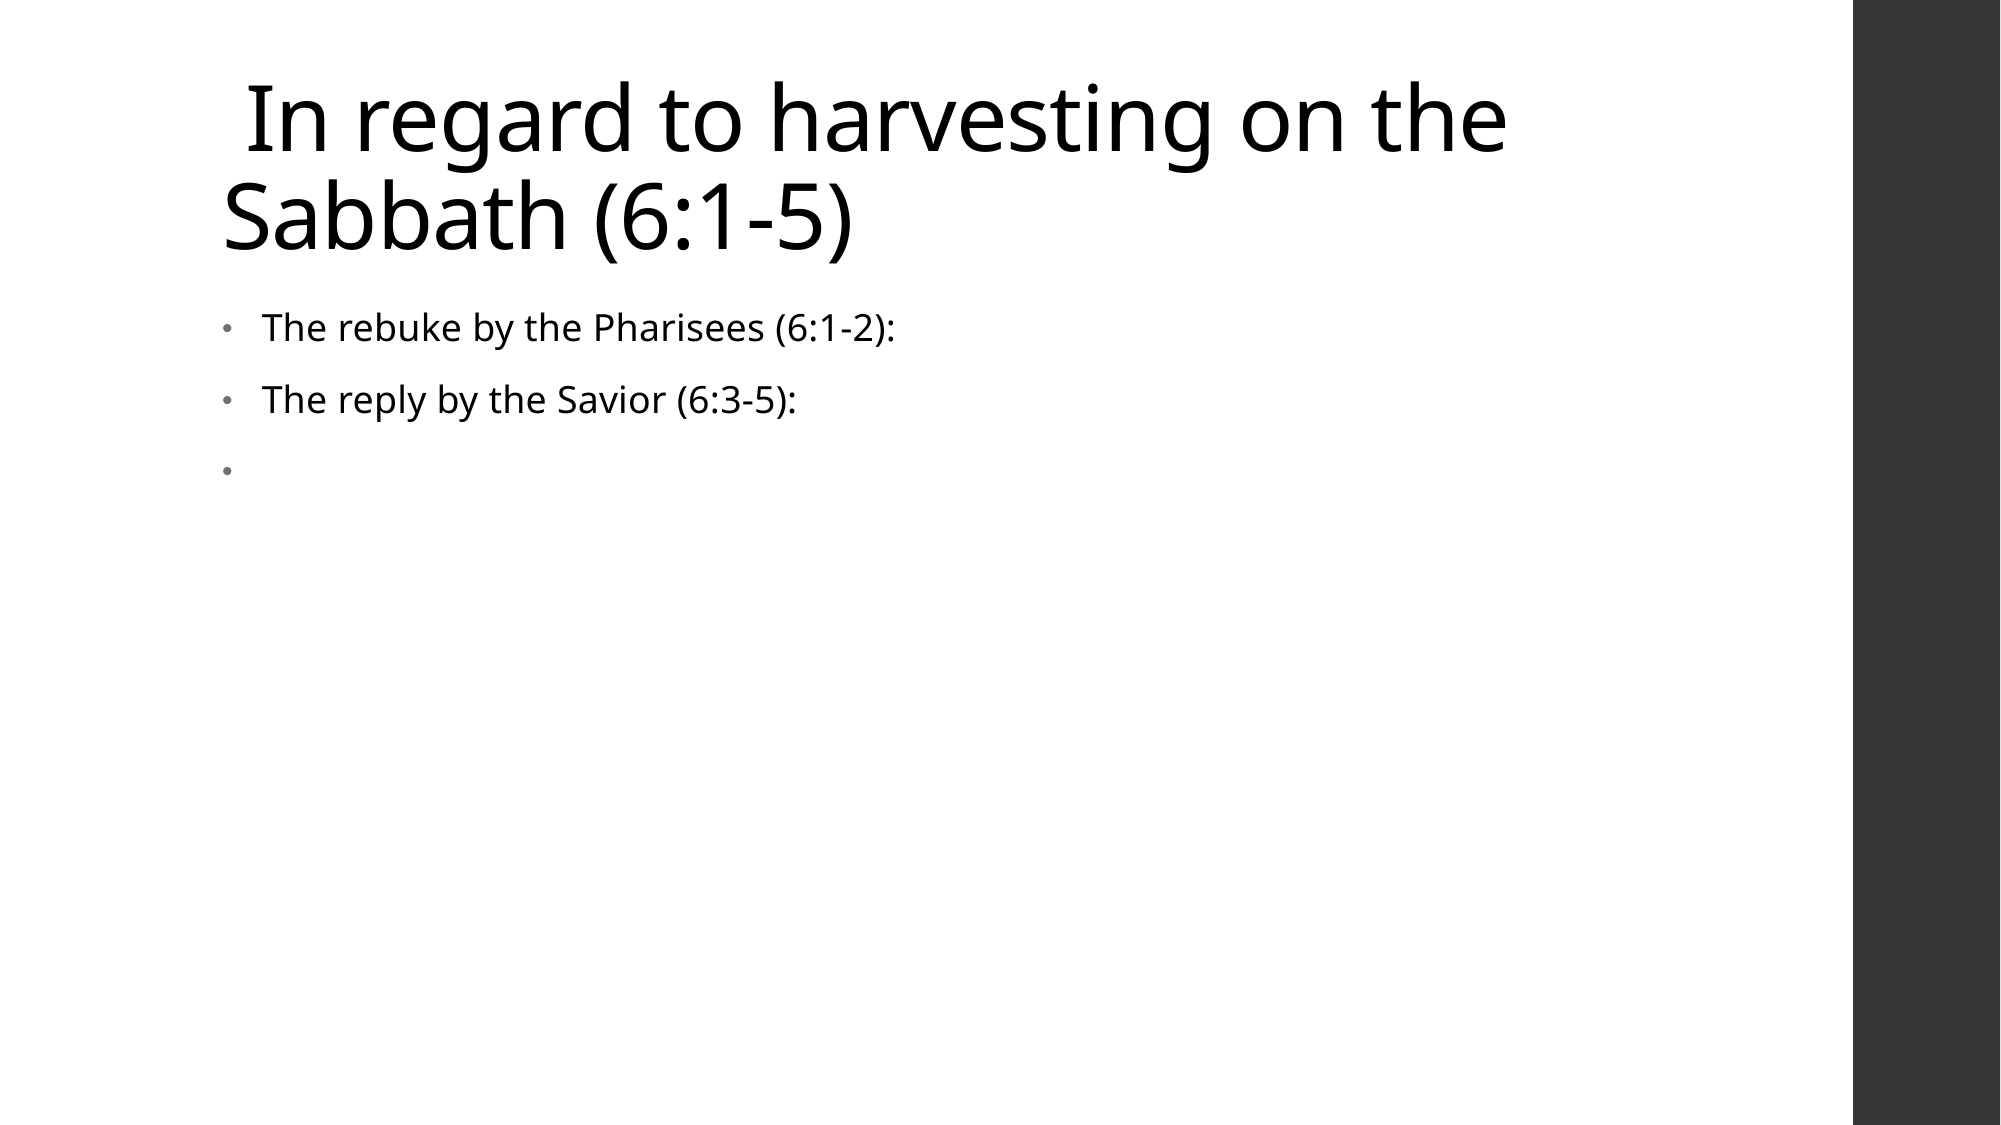

# In regard to harvesting on the Sabbath (6:1-5)
 The rebuke by the Pharisees (6:1-2):
 The reply by the Savior (6:3-5):